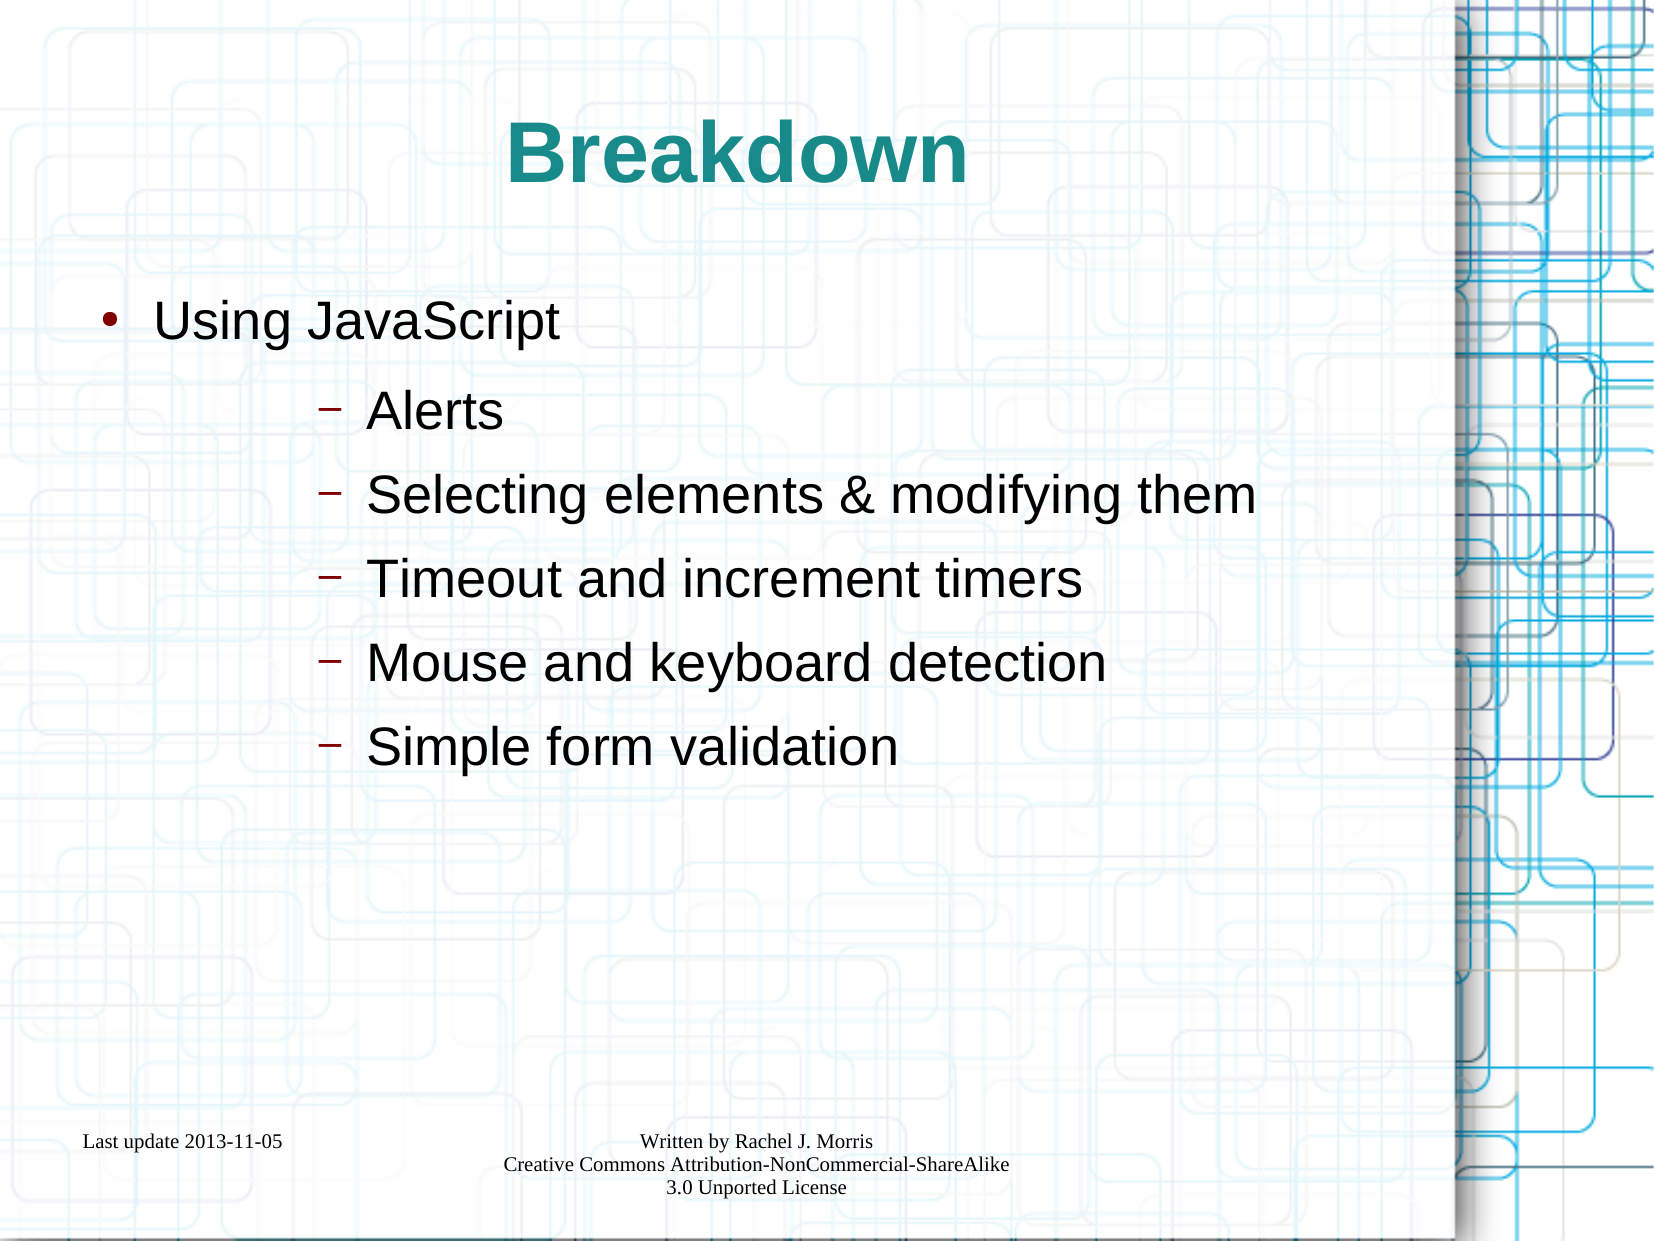

# Breakdown
Using JavaScript
Alerts
Selecting elements & modifying them
Timeout and increment timers
Mouse and keyboard detection
Simple form validation